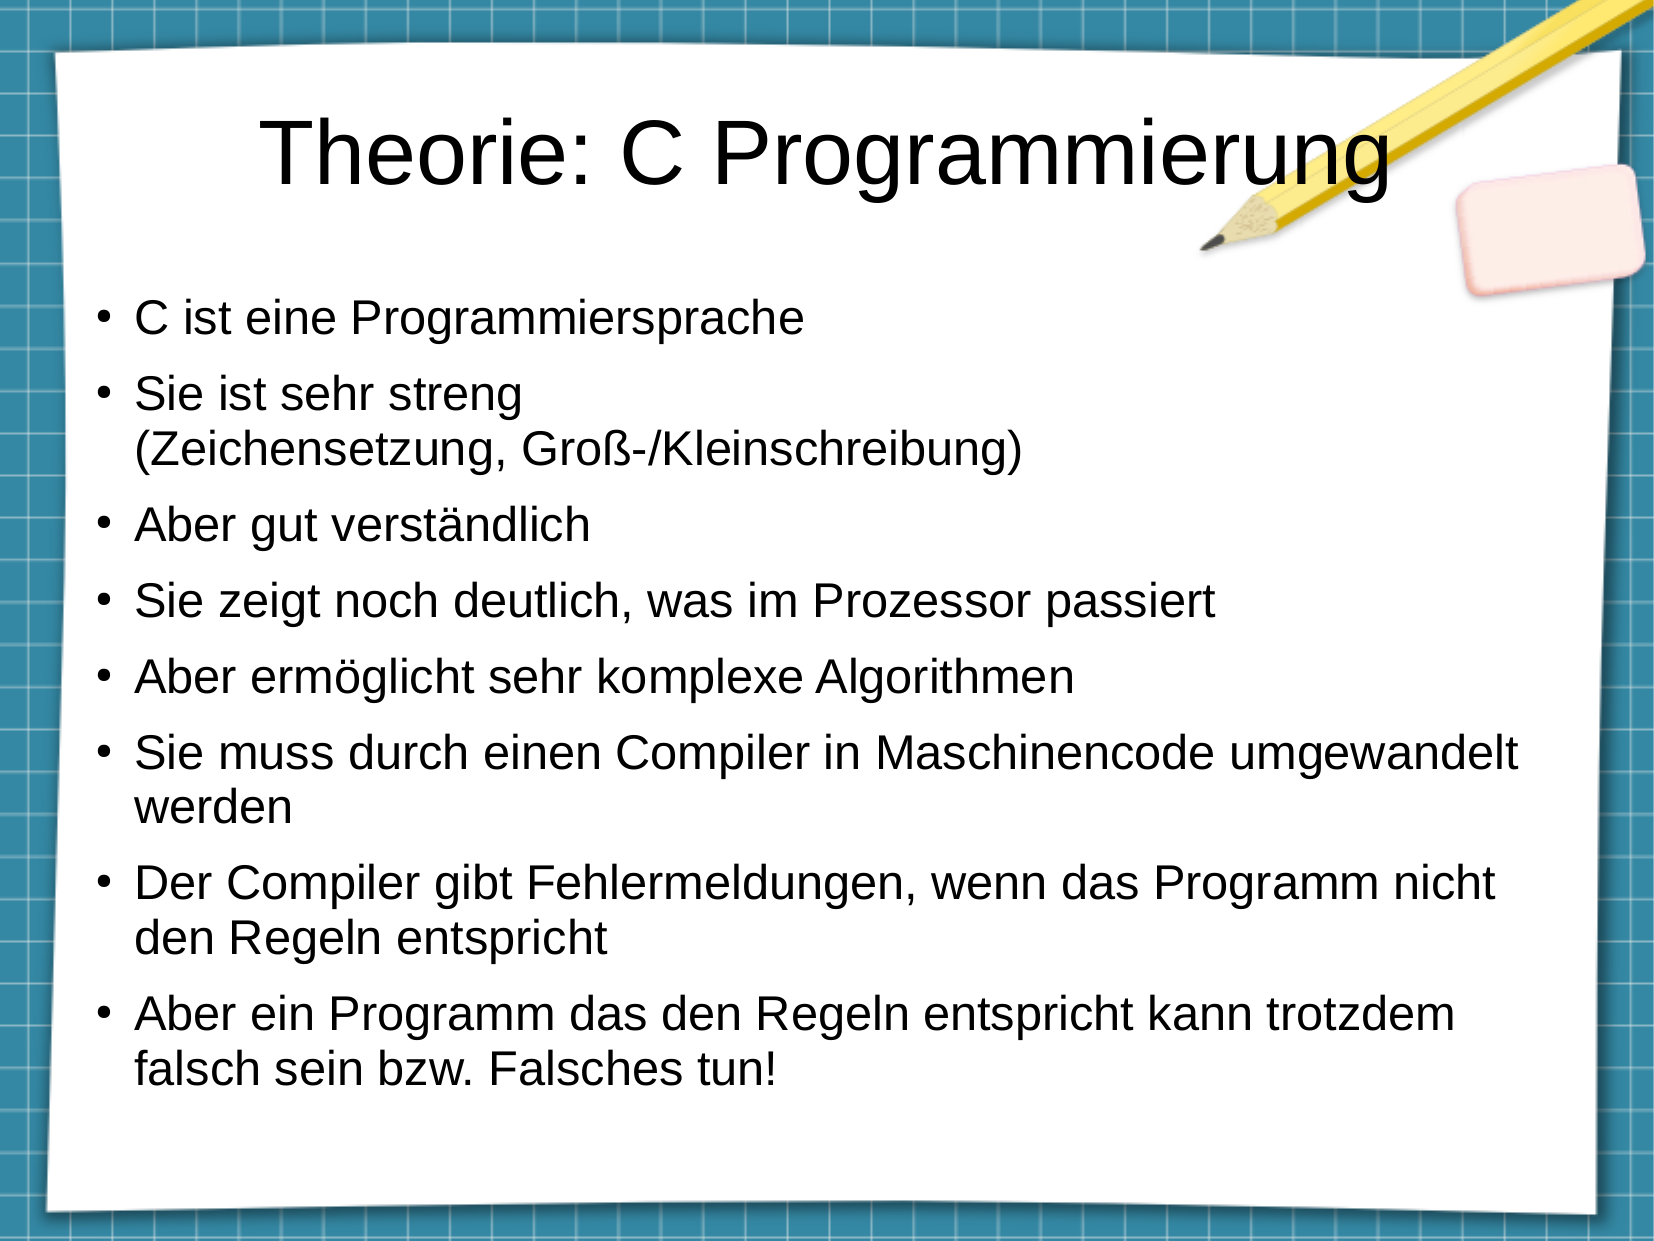

# Theorie: C Programmierung
C ist eine Programmiersprache
Sie ist sehr streng
(Zeichensetzung, Groß-/Kleinschreibung)
Aber gut verständlich
Sie zeigt noch deutlich, was im Prozessor passiert
Aber ermöglicht sehr komplexe Algorithmen
Sie muss durch einen Compiler in Maschinencode umgewandelt werden
Der Compiler gibt Fehlermeldungen, wenn das Programm nicht den Regeln entspricht
Aber ein Programm das den Regeln entspricht kann trotzdem falsch sein bzw. Falsches tun!